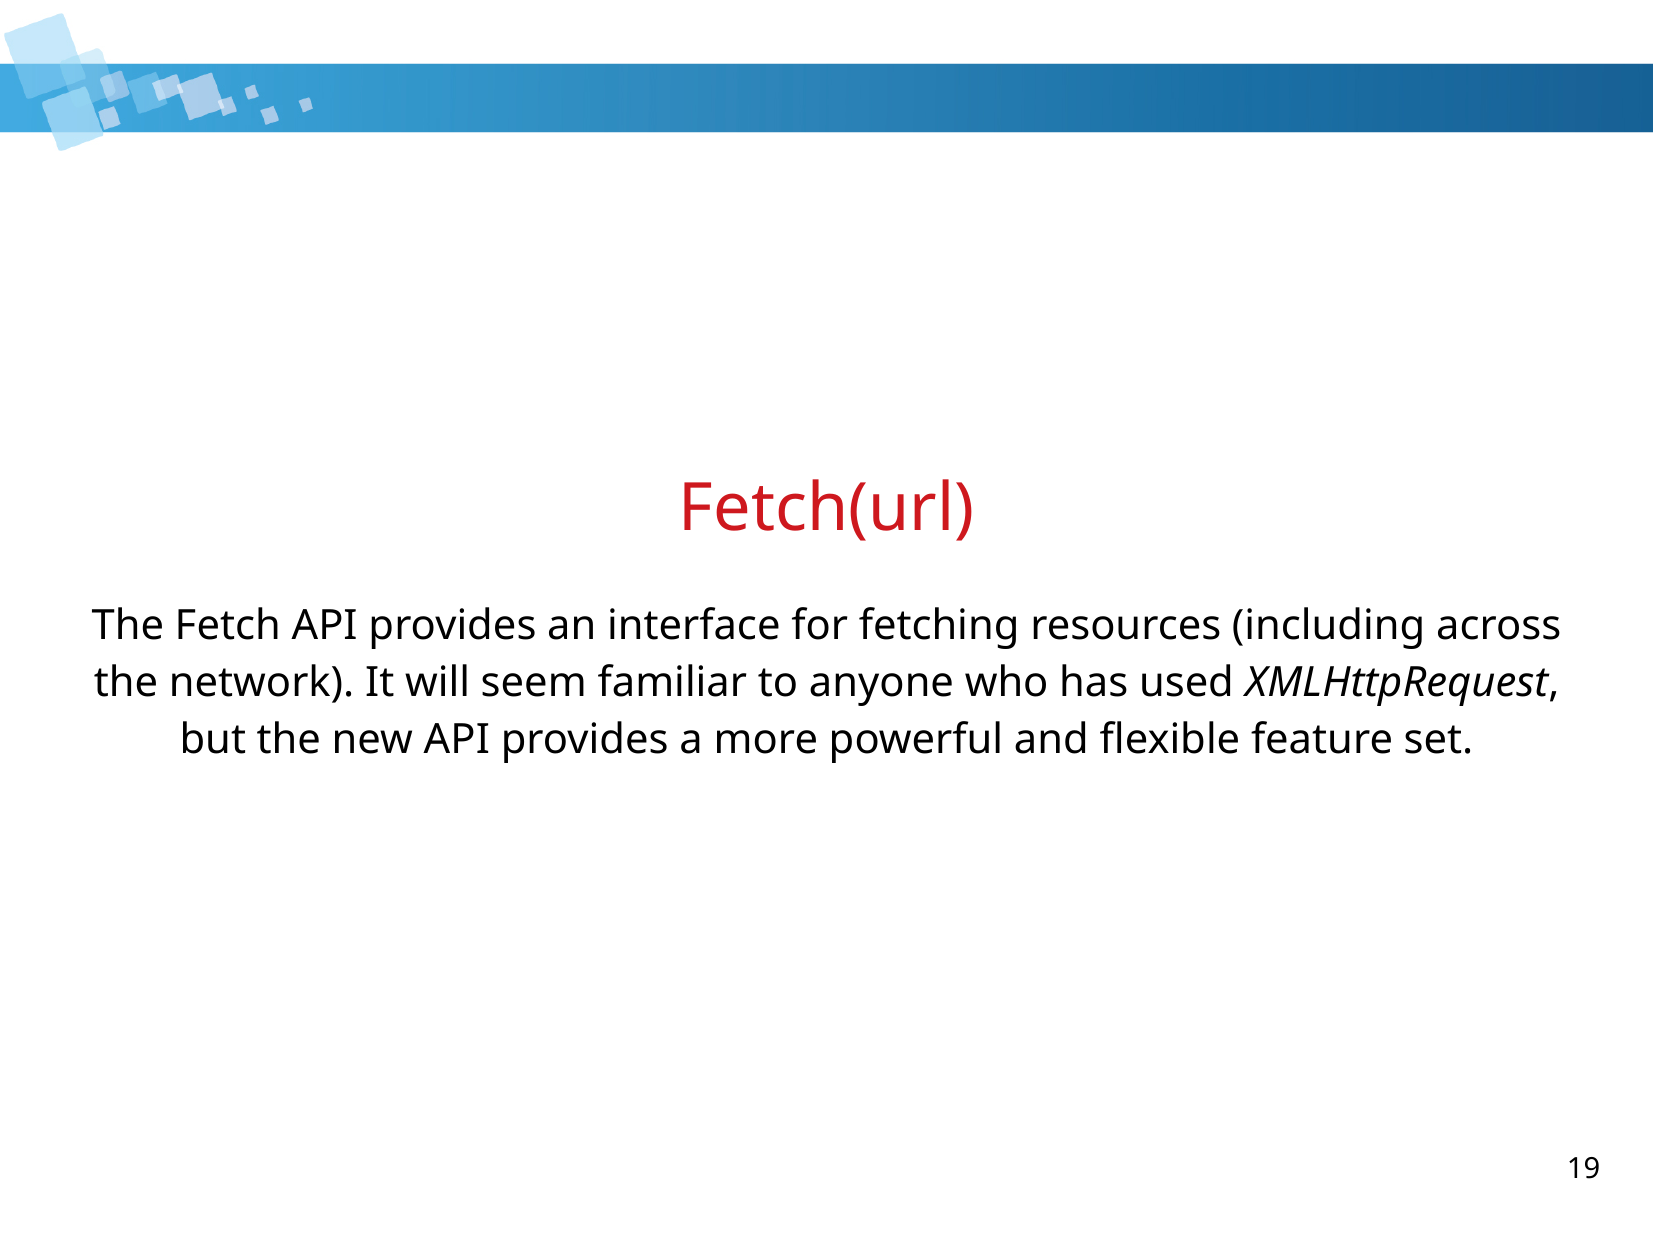

# Fetch(url)
The Fetch API provides an interface for fetching resources (including across the network). It will seem familiar to anyone who has used XMLHttpRequest, but the new API provides a more powerful and flexible feature set.
19